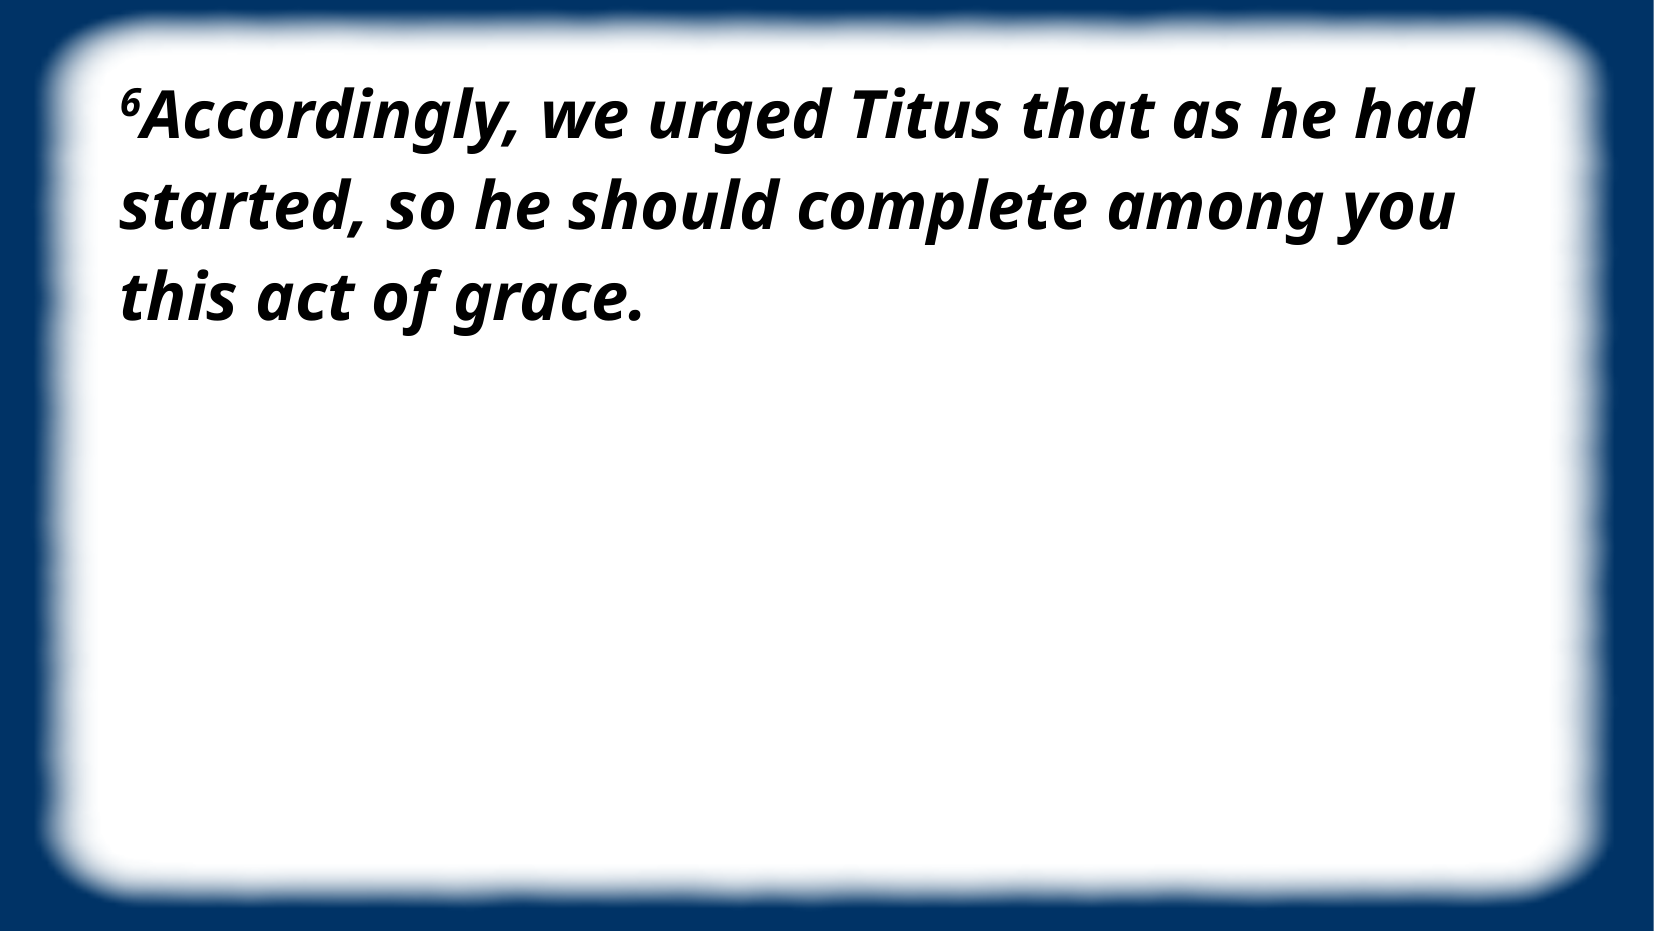

6Accordingly, we urged Titus that as he had started, so he should complete among you this act of grace.